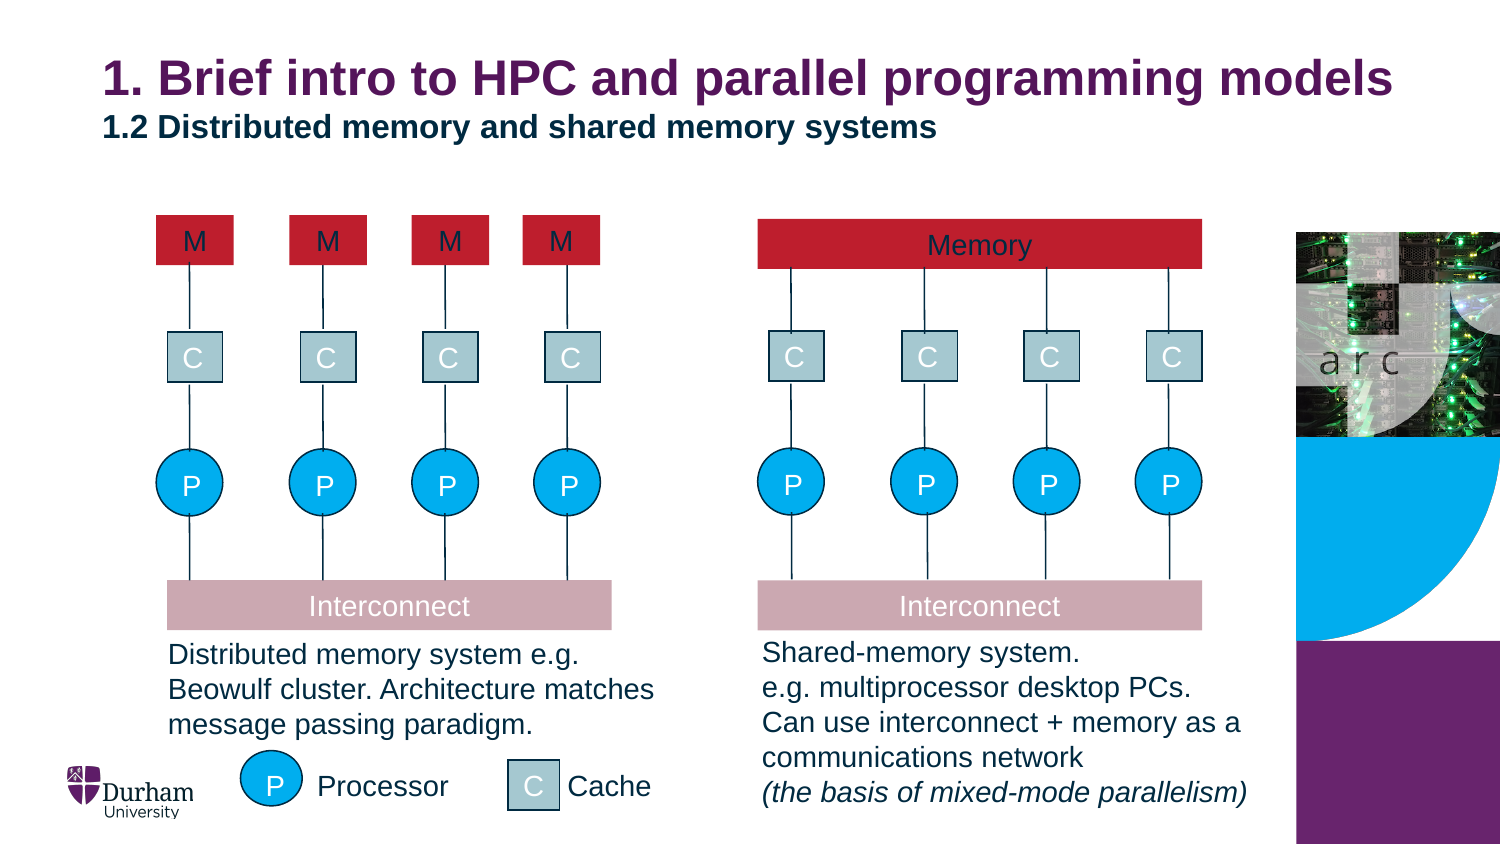

# 1. Brief intro to HPC and parallel programming models 1.2 Distributed memory and shared memory systems
M
M
M
M
C
C
C
C
P
P
P
P
Interconnect
Distributed memory system e.g. Beowulf cluster. Architecture matches message passing paradigm.
Memory
C
C
C
C
P
P
P
P
Interconnect
Shared-memory system.
e.g. multiprocessor desktop PCs.
Can use interconnect + memory as a communications network
(the basis of mixed-mode parallelism)
P
Processor
C
Cache